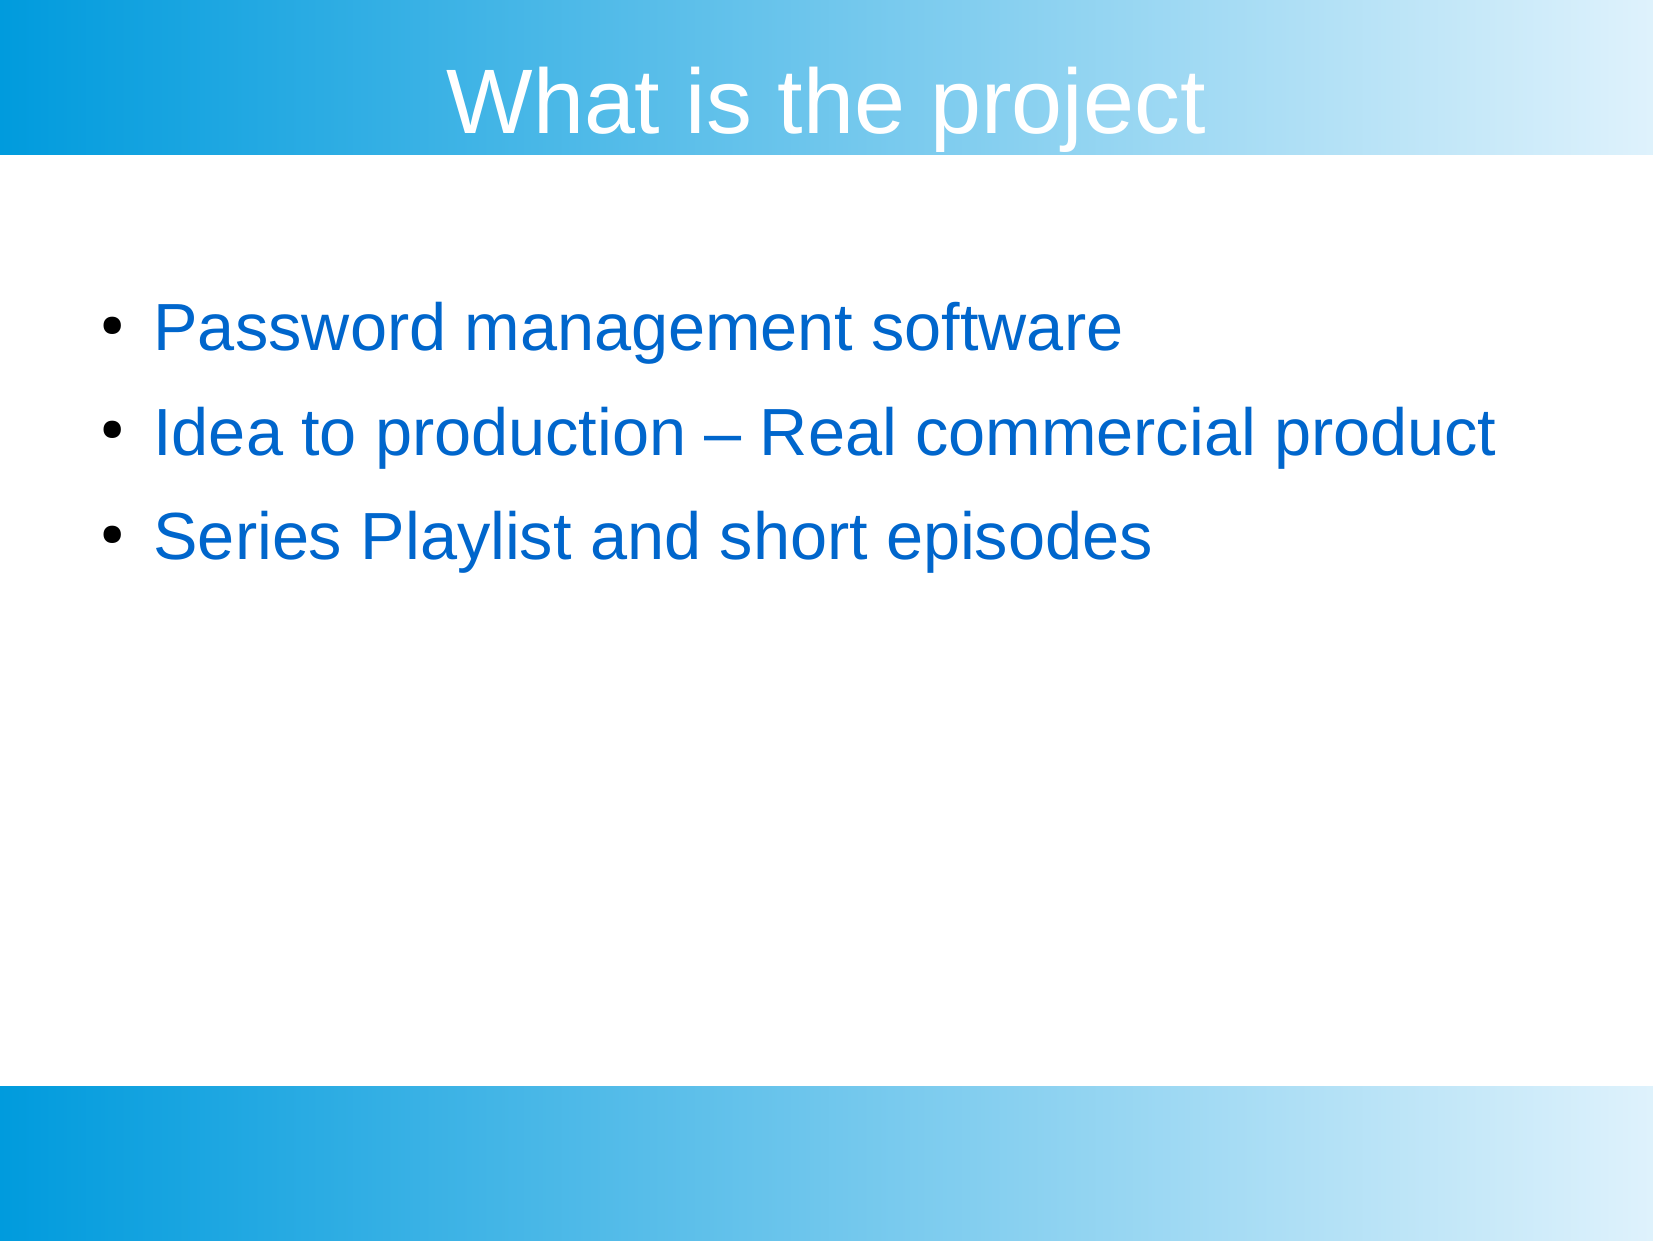

# What is the project
Password management software
Idea to production – Real commercial product
Series Playlist and short episodes